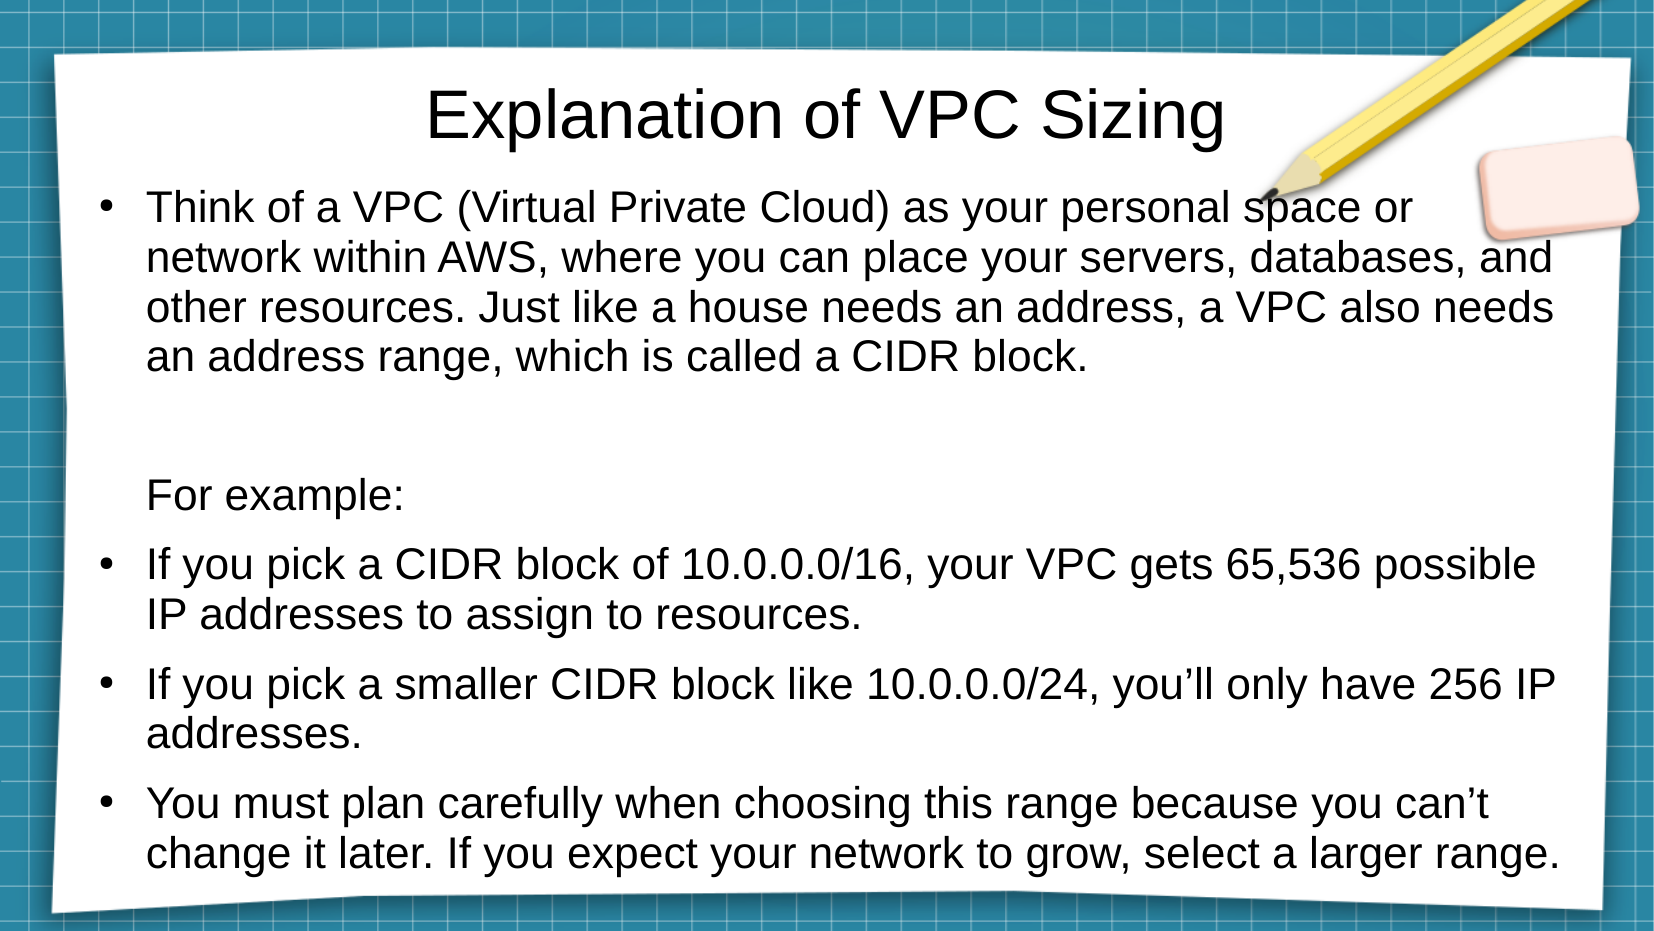

# Explanation of VPC Sizing
Think of a VPC (Virtual Private Cloud) as your personal space or network within AWS, where you can place your servers, databases, and other resources. Just like a house needs an address, a VPC also needs an address range, which is called a CIDR block.
For example:
If you pick a CIDR block of 10.0.0.0/16, your VPC gets 65,536 possible IP addresses to assign to resources.
If you pick a smaller CIDR block like 10.0.0.0/24, you’ll only have 256 IP addresses.
You must plan carefully when choosing this range because you can’t change it later. If you expect your network to grow, select a larger range.